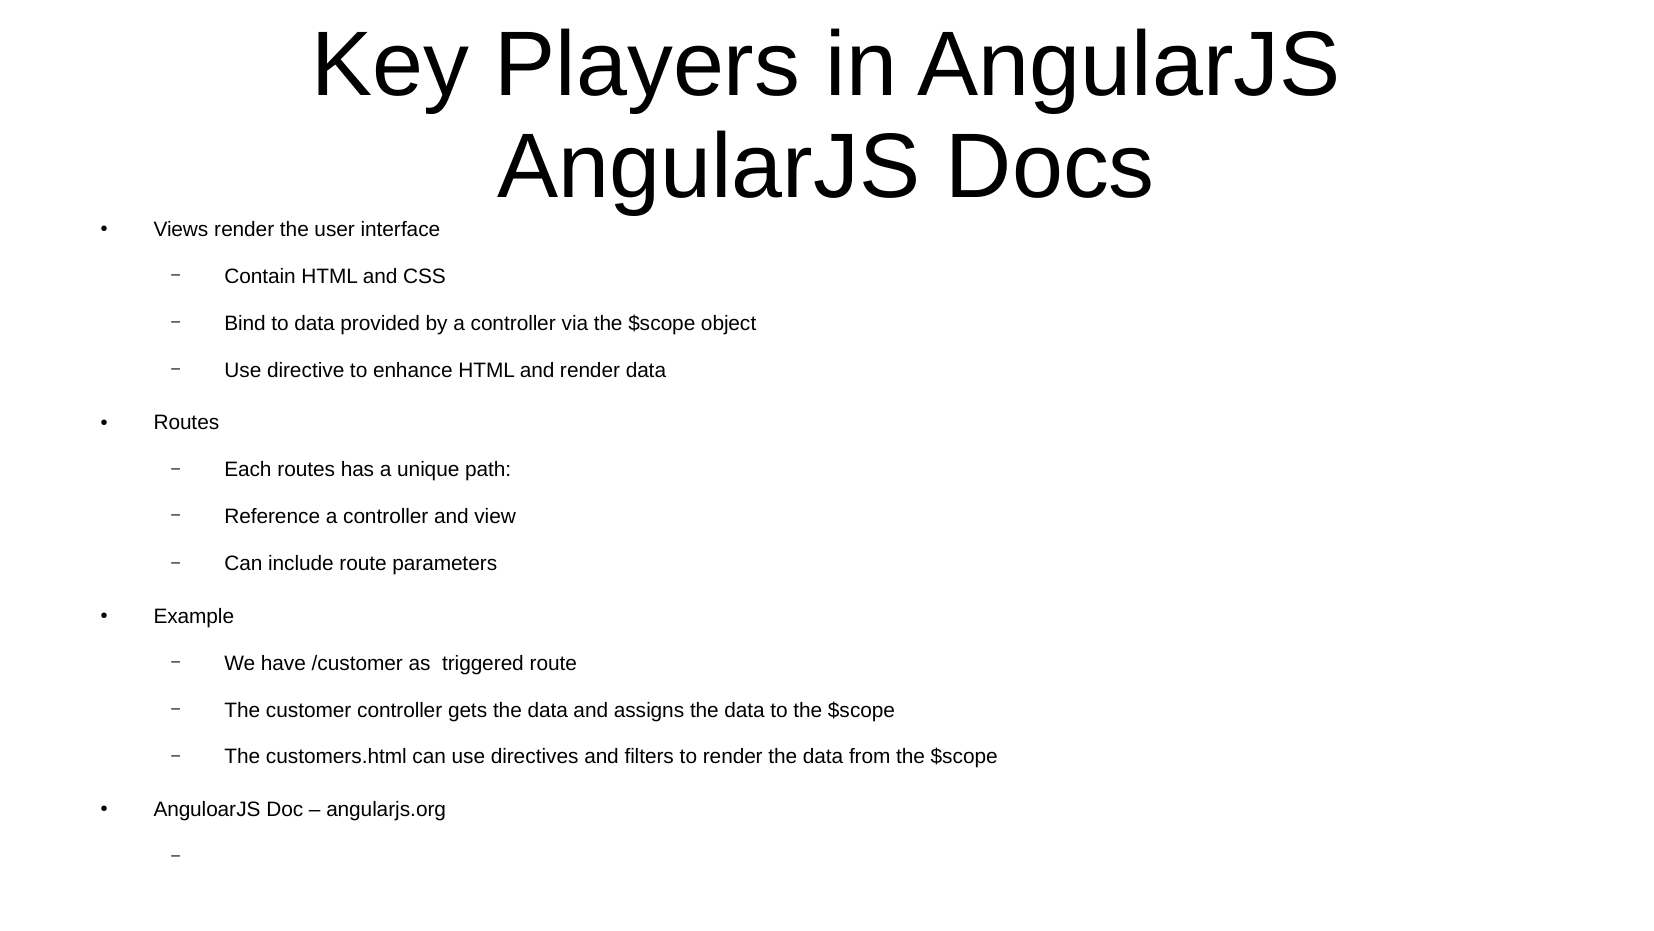

# Key Players in AngularJS AngularJS Docs
Views render the user interface
Contain HTML and CSS
Bind to data provided by a controller via the $scope object
Use directive to enhance HTML and render data
Routes
Each routes has a unique path:
Reference a controller and view
Can include route parameters
Example
We have /customer as triggered route
The customer controller gets the data and assigns the data to the $scope
The customers.html can use directives and filters to render the data from the $scope
AnguloarJS Doc – angularjs.org